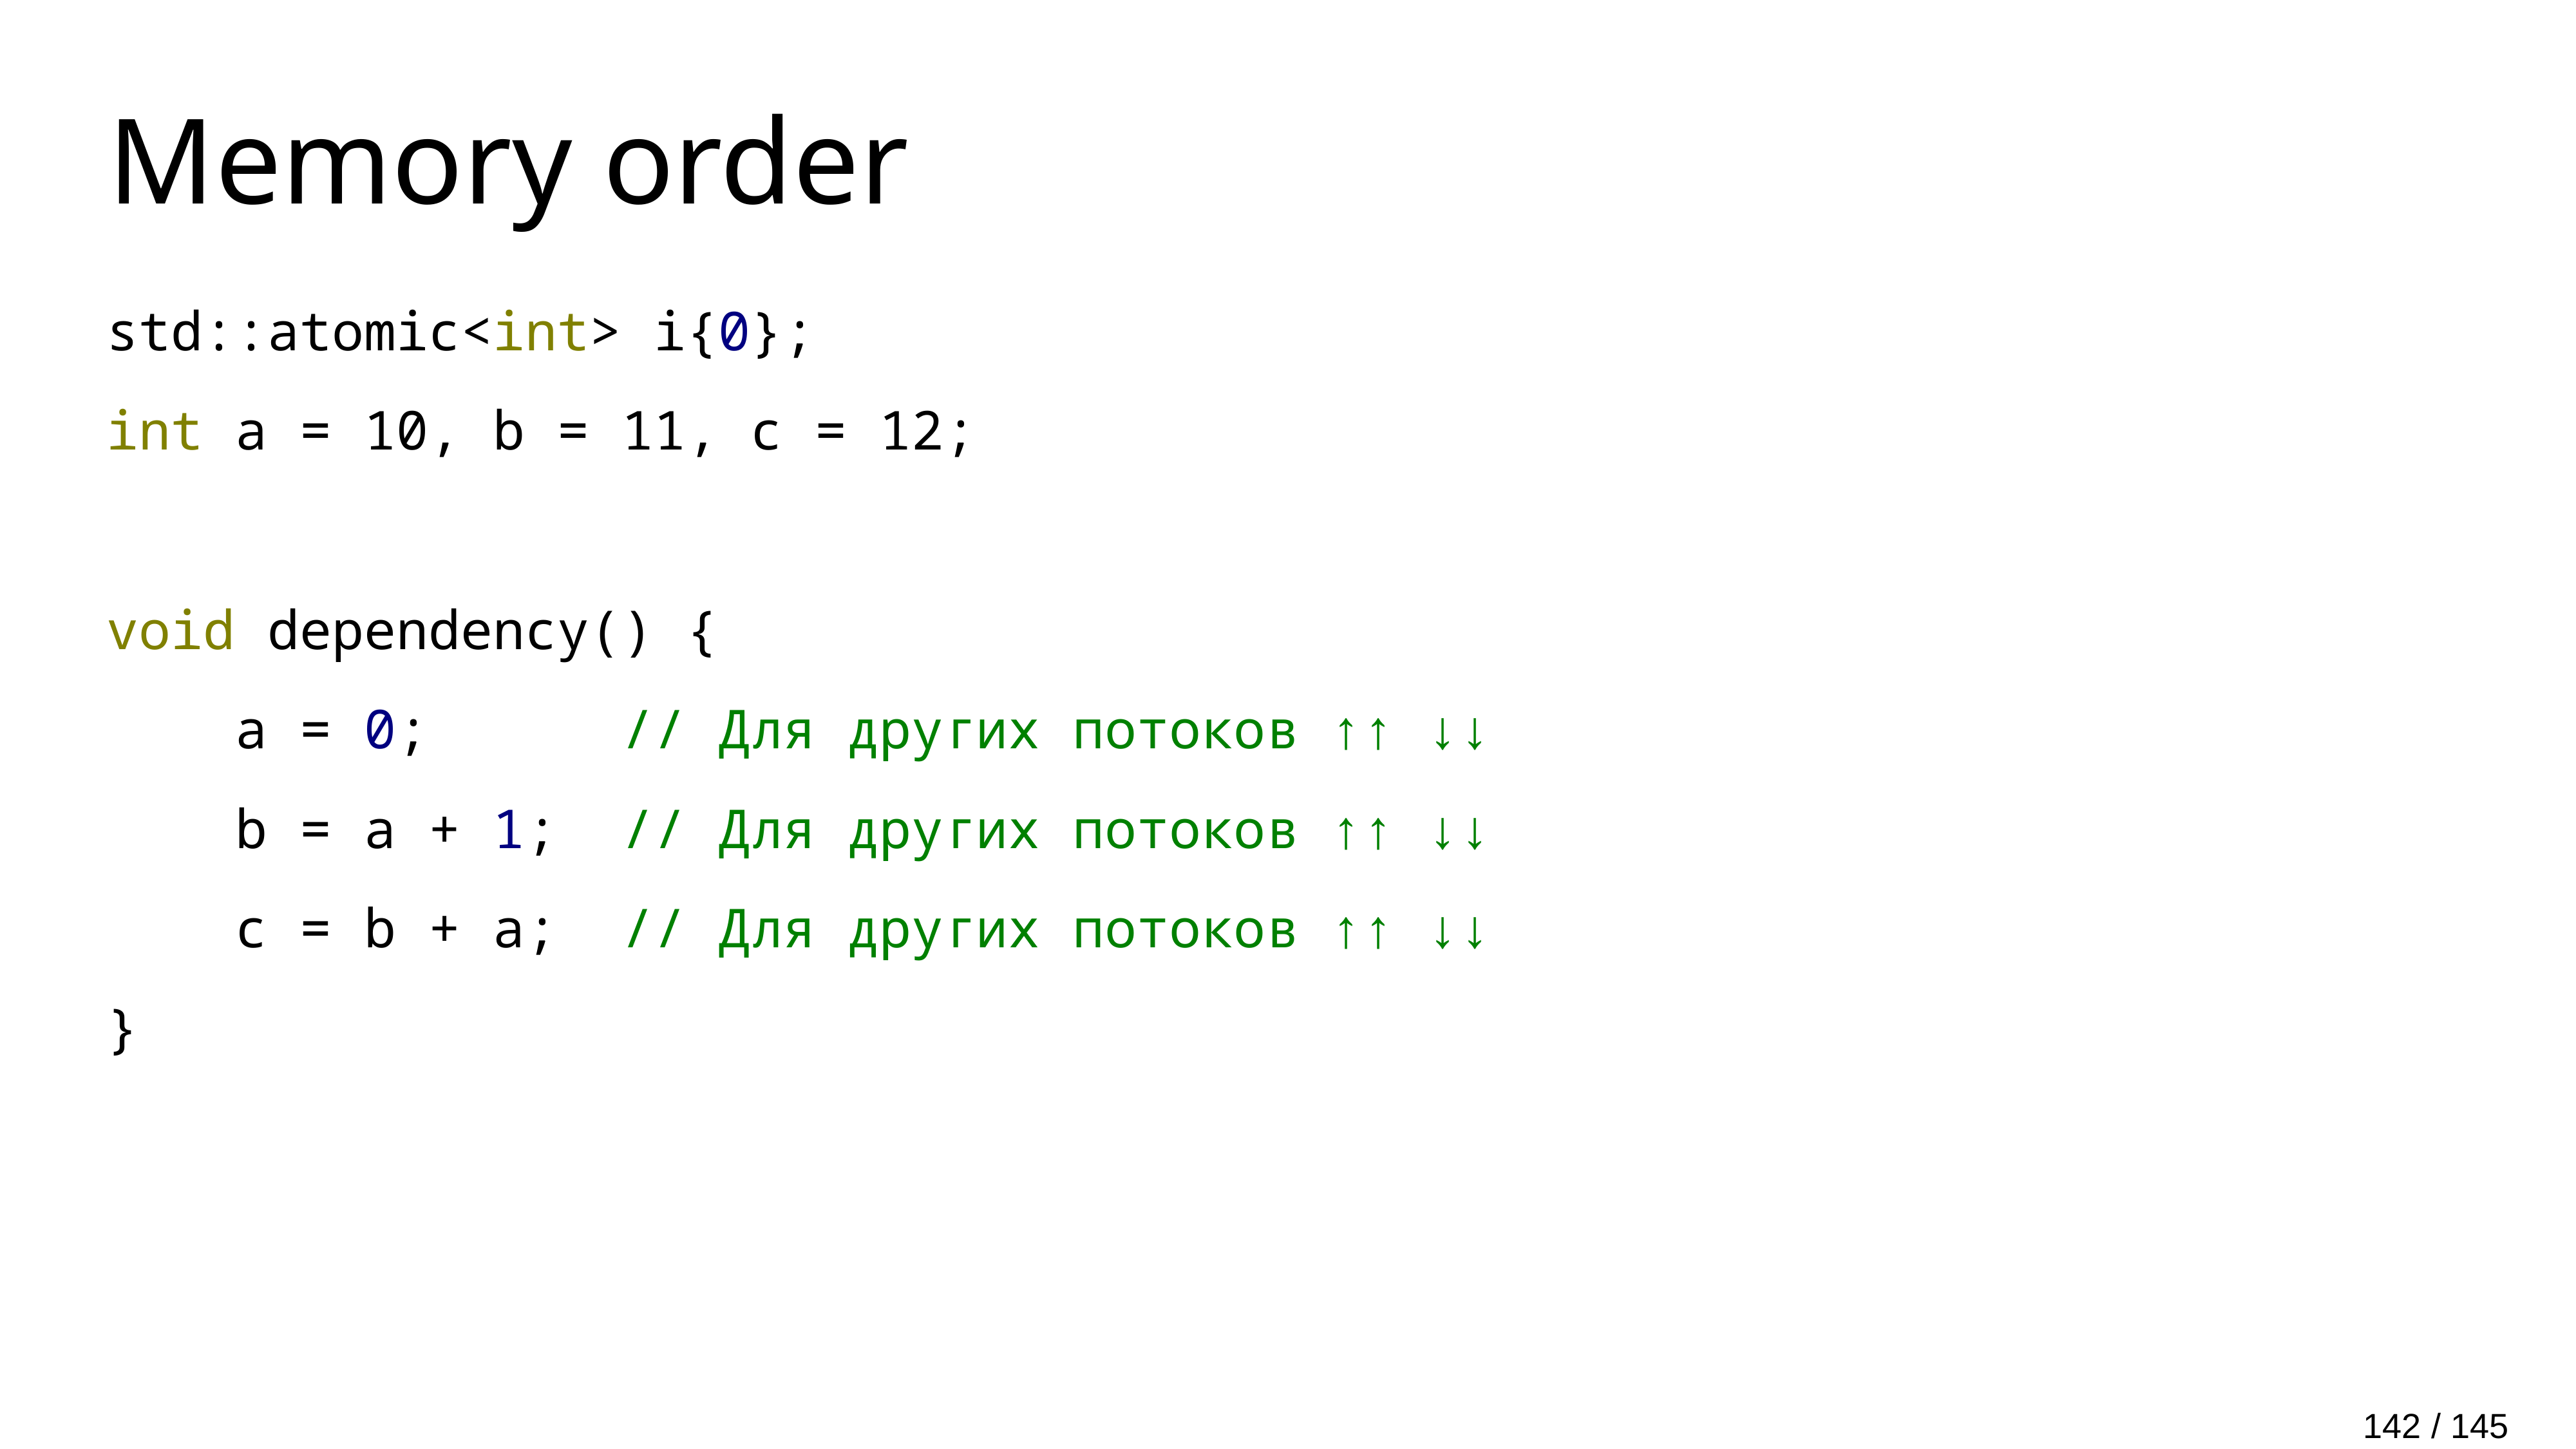

# Memory order
std::atomic<int> i{0};
int a = 10, b = 11, c = 12;
void dependency() {
 a = 0; // Для других потоков ↑↑ ↓↓
 b = a + 1; // Для других потоков ↑↑ ↓↓
 c = b + a; // Для других потоков ↑↑ ↓↓
}